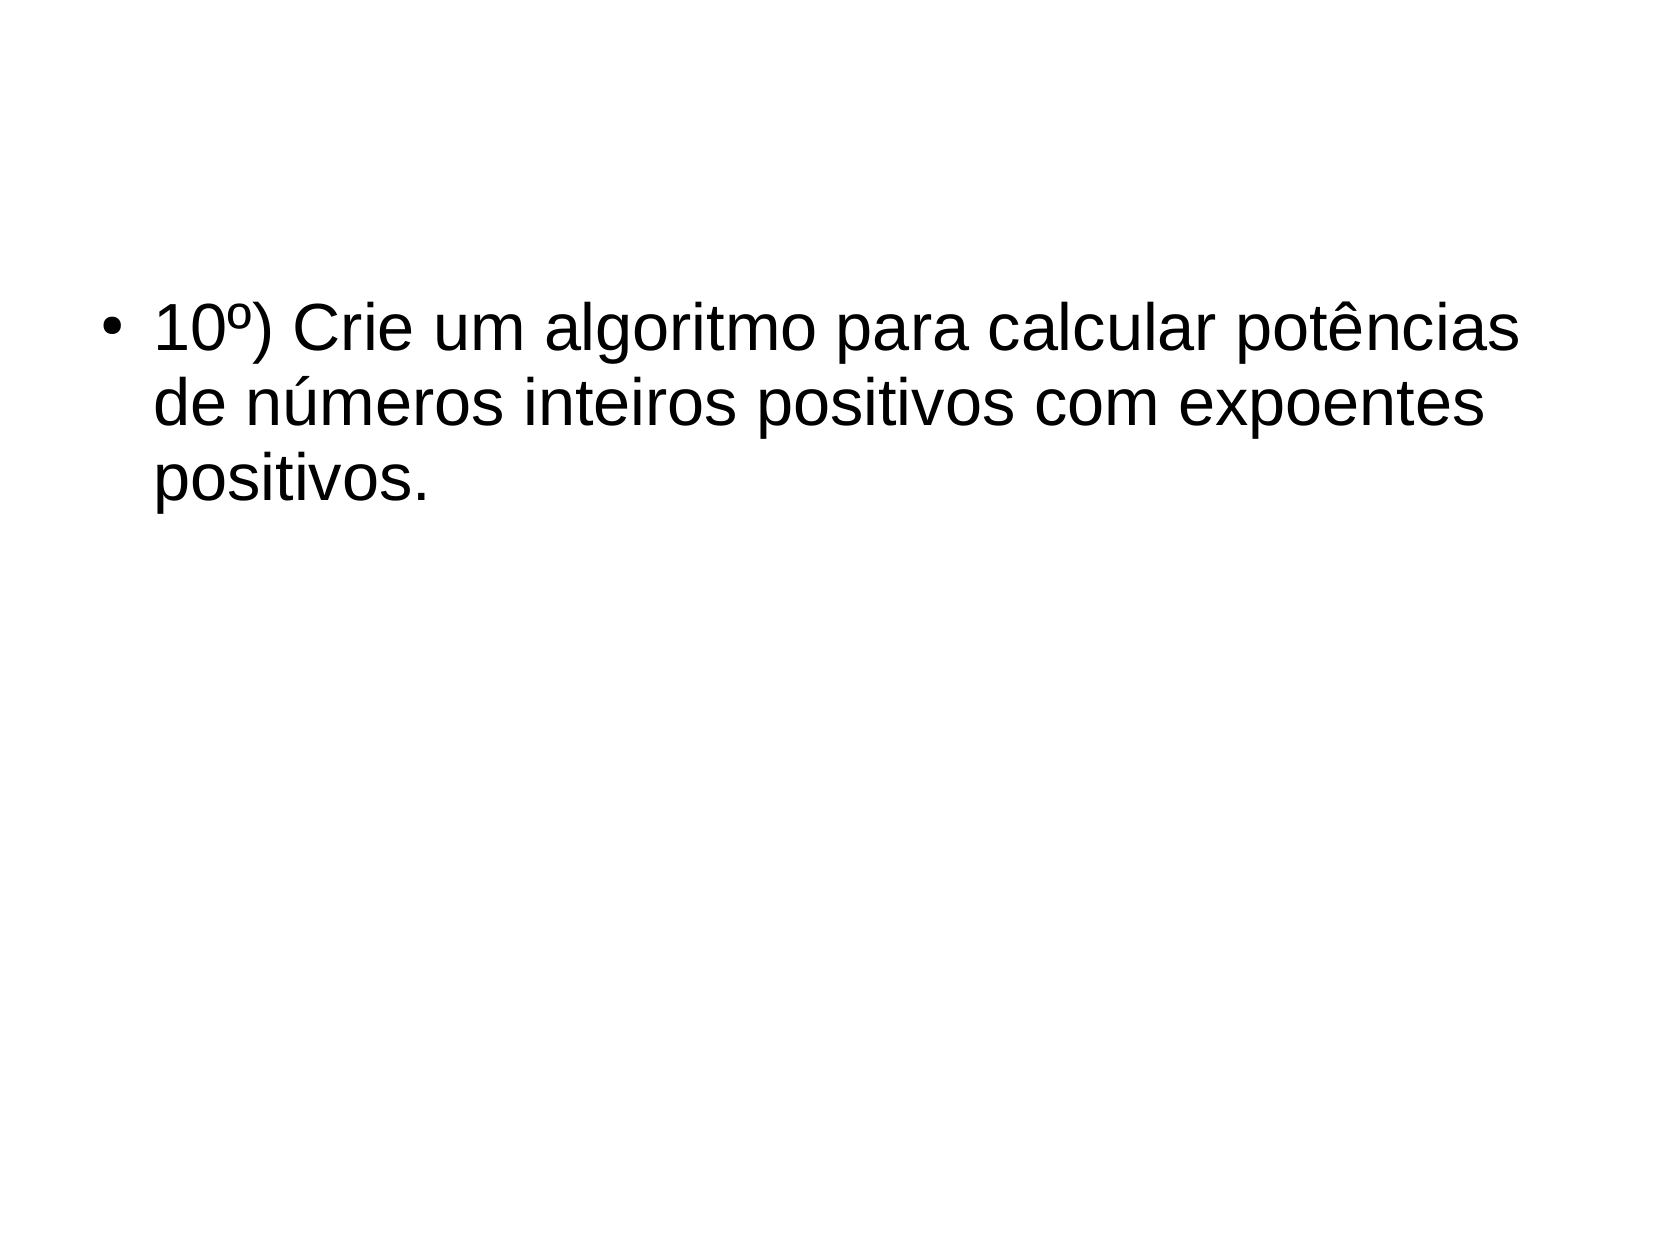

#
10º) Crie um algoritmo para calcular potências de números inteiros positivos com expoentes positivos.